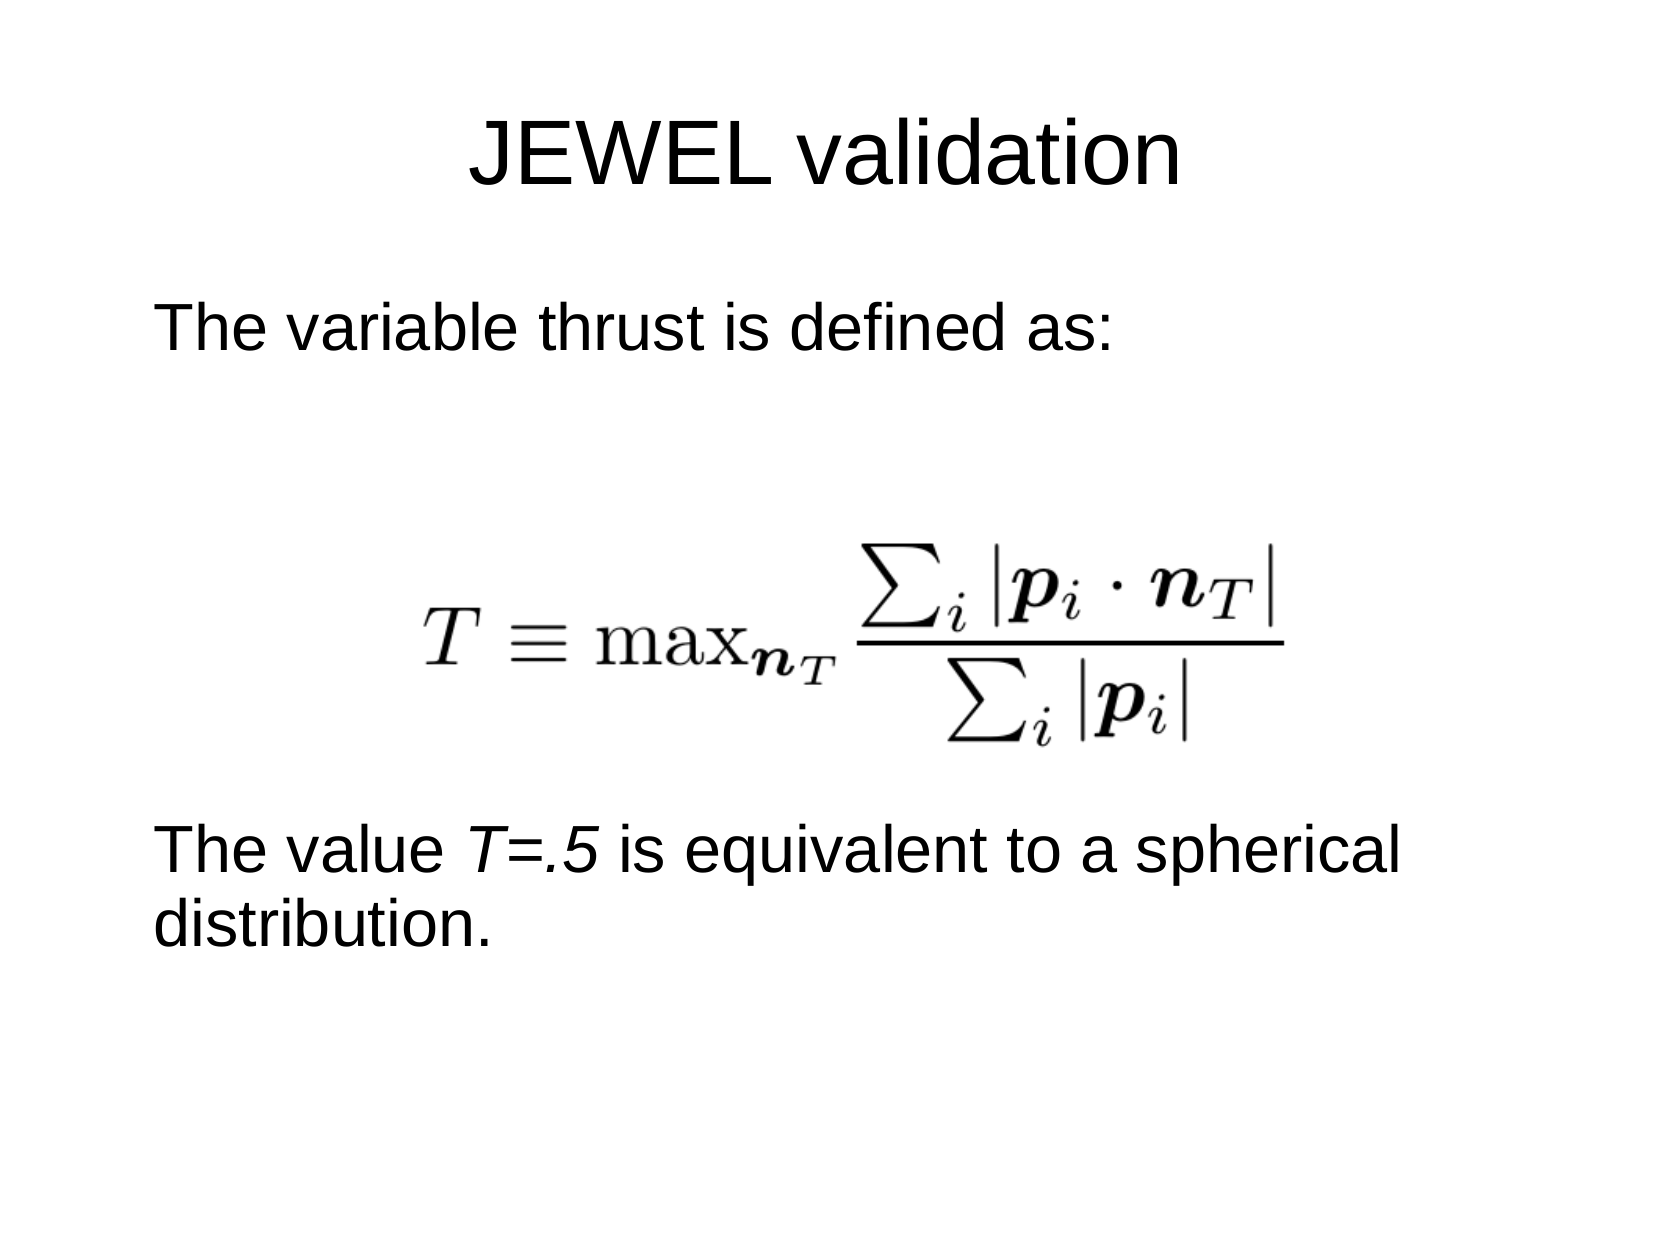

# JEWEL validation
The variable thrust is defined as:
The value T=.5 is equivalent to a spherical distribution.